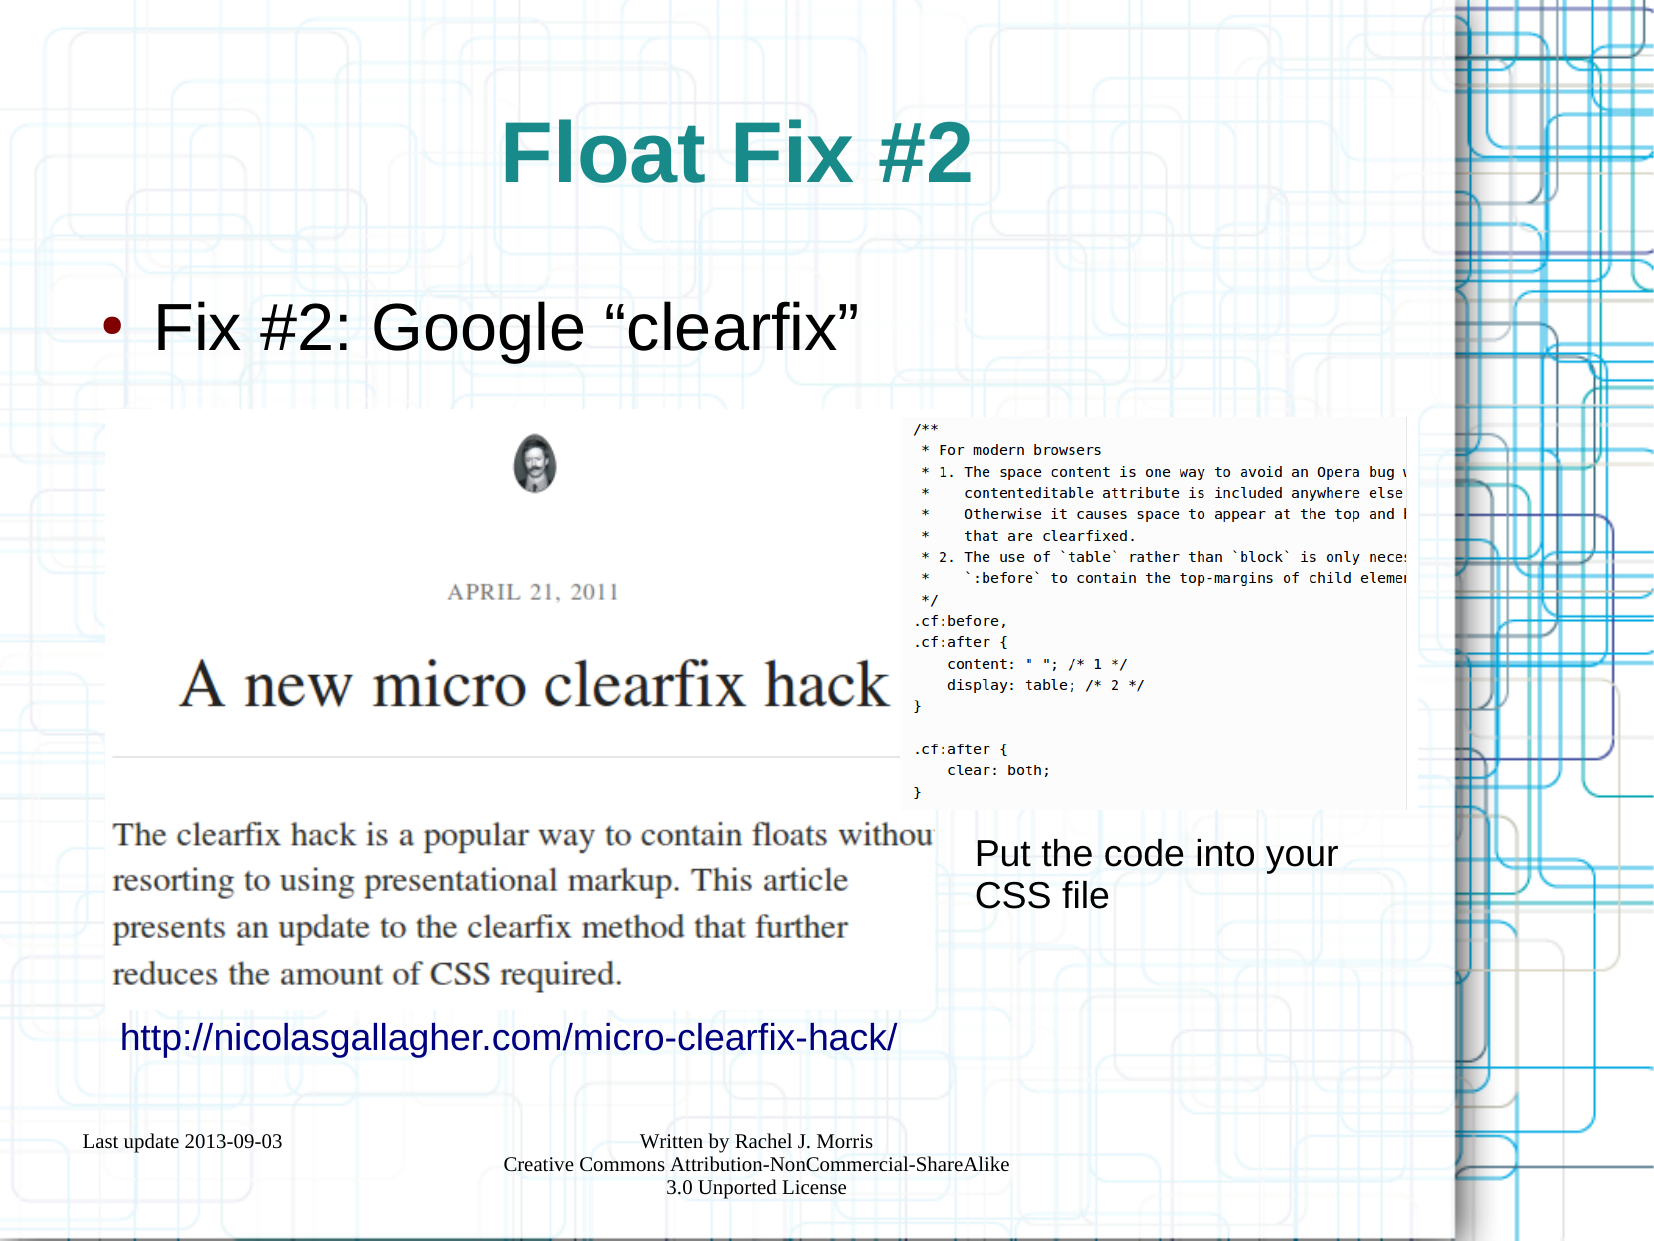

# Float Fix #2
Fix #2: Google “clearfix”
Put the code into your CSS file
http://nicolasgallagher.com/micro-clearfix-hack/